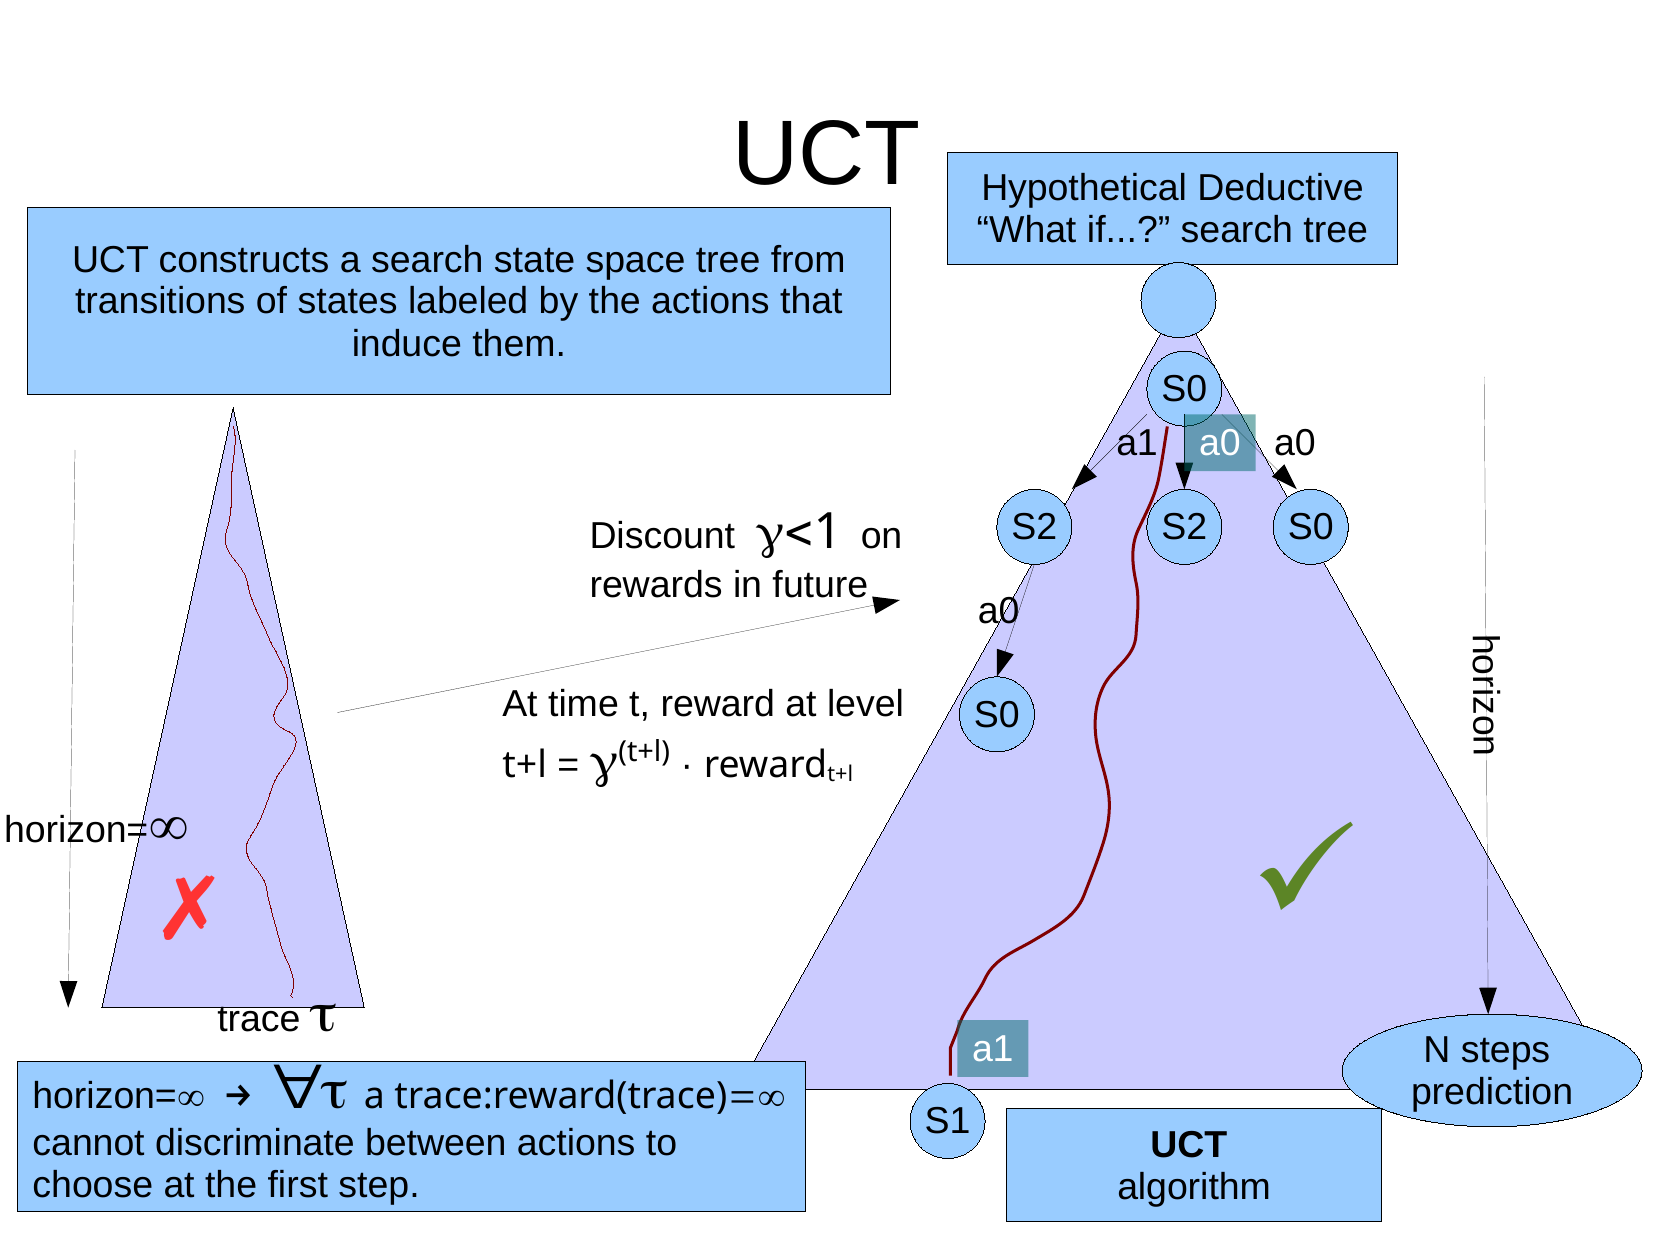

# UCT
Hypothetical Deductive
“What if...?” search tree
UCT constructs a search state space tree from transitions of states labeled by the actions that induce them.
S0
horizon
a1
a0
a0
Discount γ<1 on
rewards in future
S2
S2
S0
a0
At time t, reward at level
t+l = γ(t+l) · rewardt+l
S0
horizon=∞
✓
✗
trace τ
N steps
prediction
a1
horizon=∞ → ∀τ a trace:reward(trace)=∞
cannot discriminate between actions to
choose at the first step.
S1
UCT
algorithm